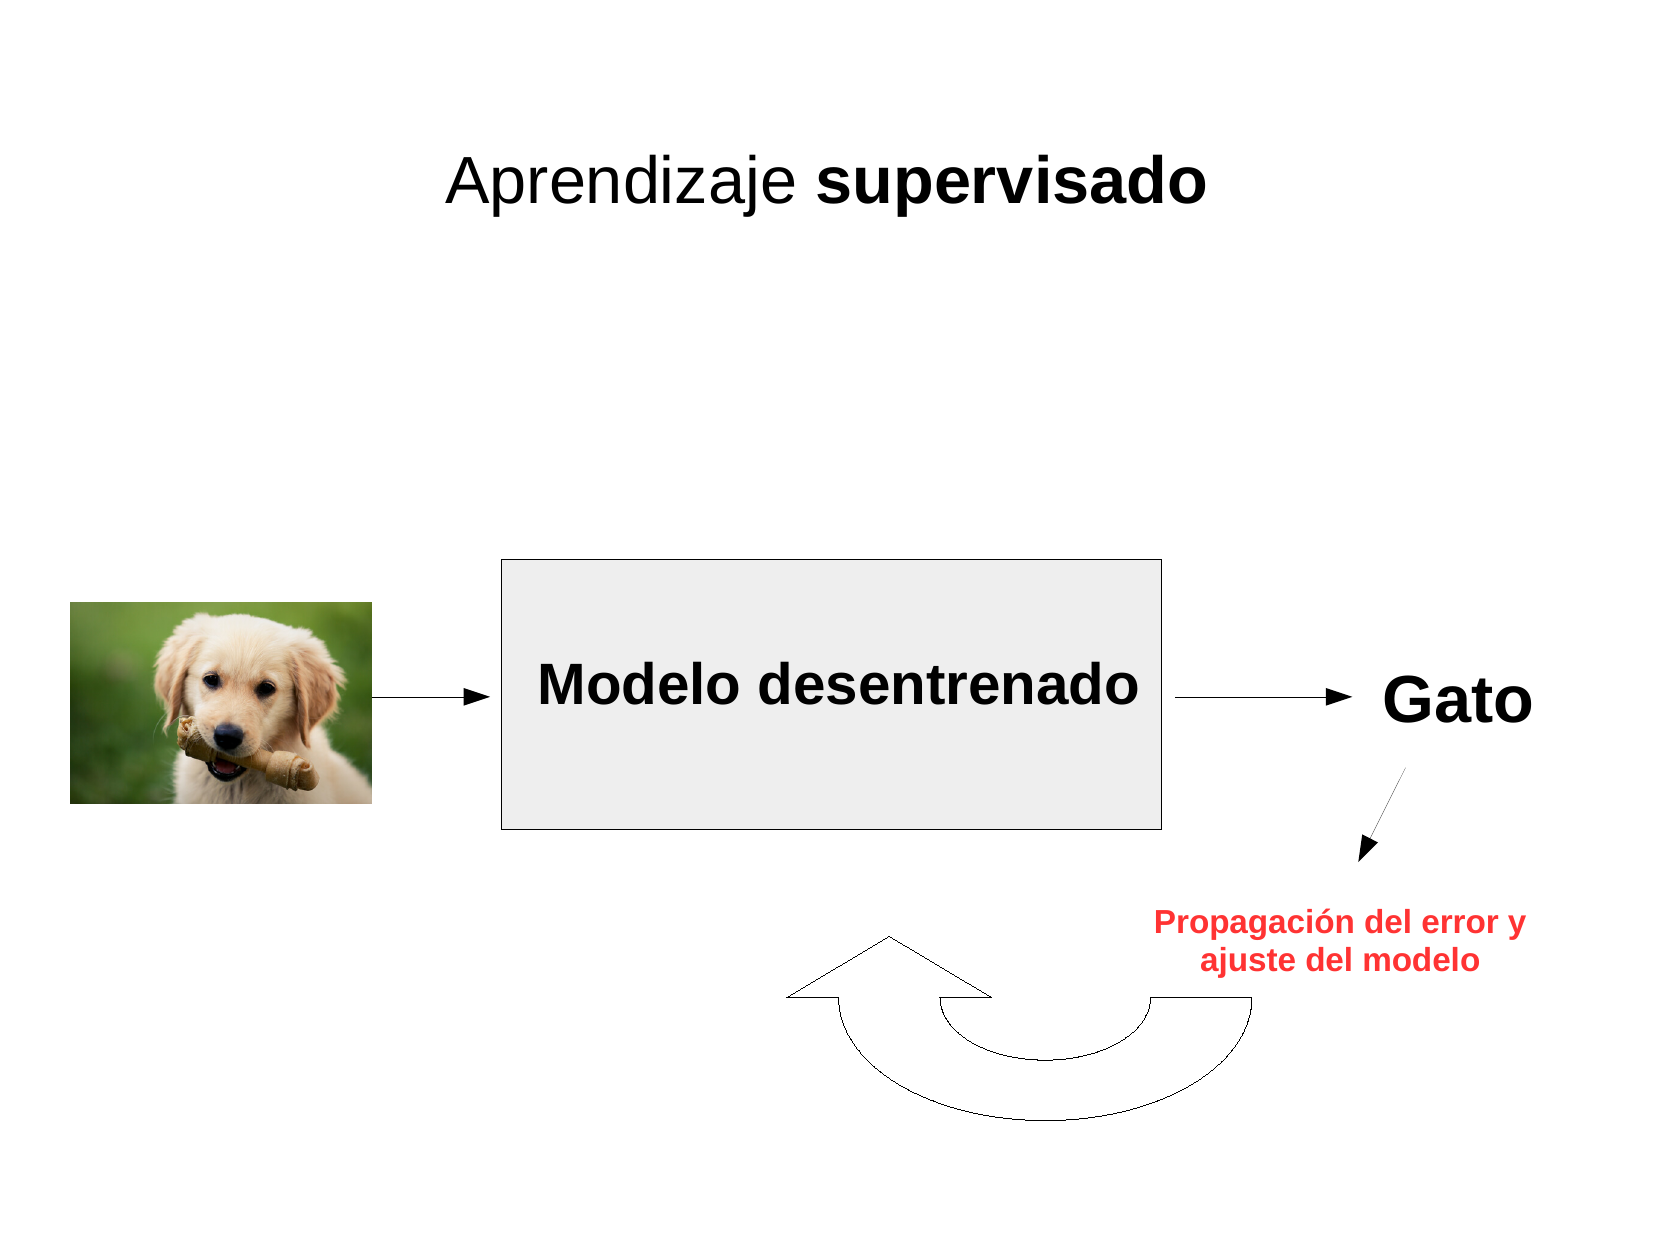

# Aprendizaje supervisado
Gato
Modelo desentrenado
Propagación del error y ajuste del modelo